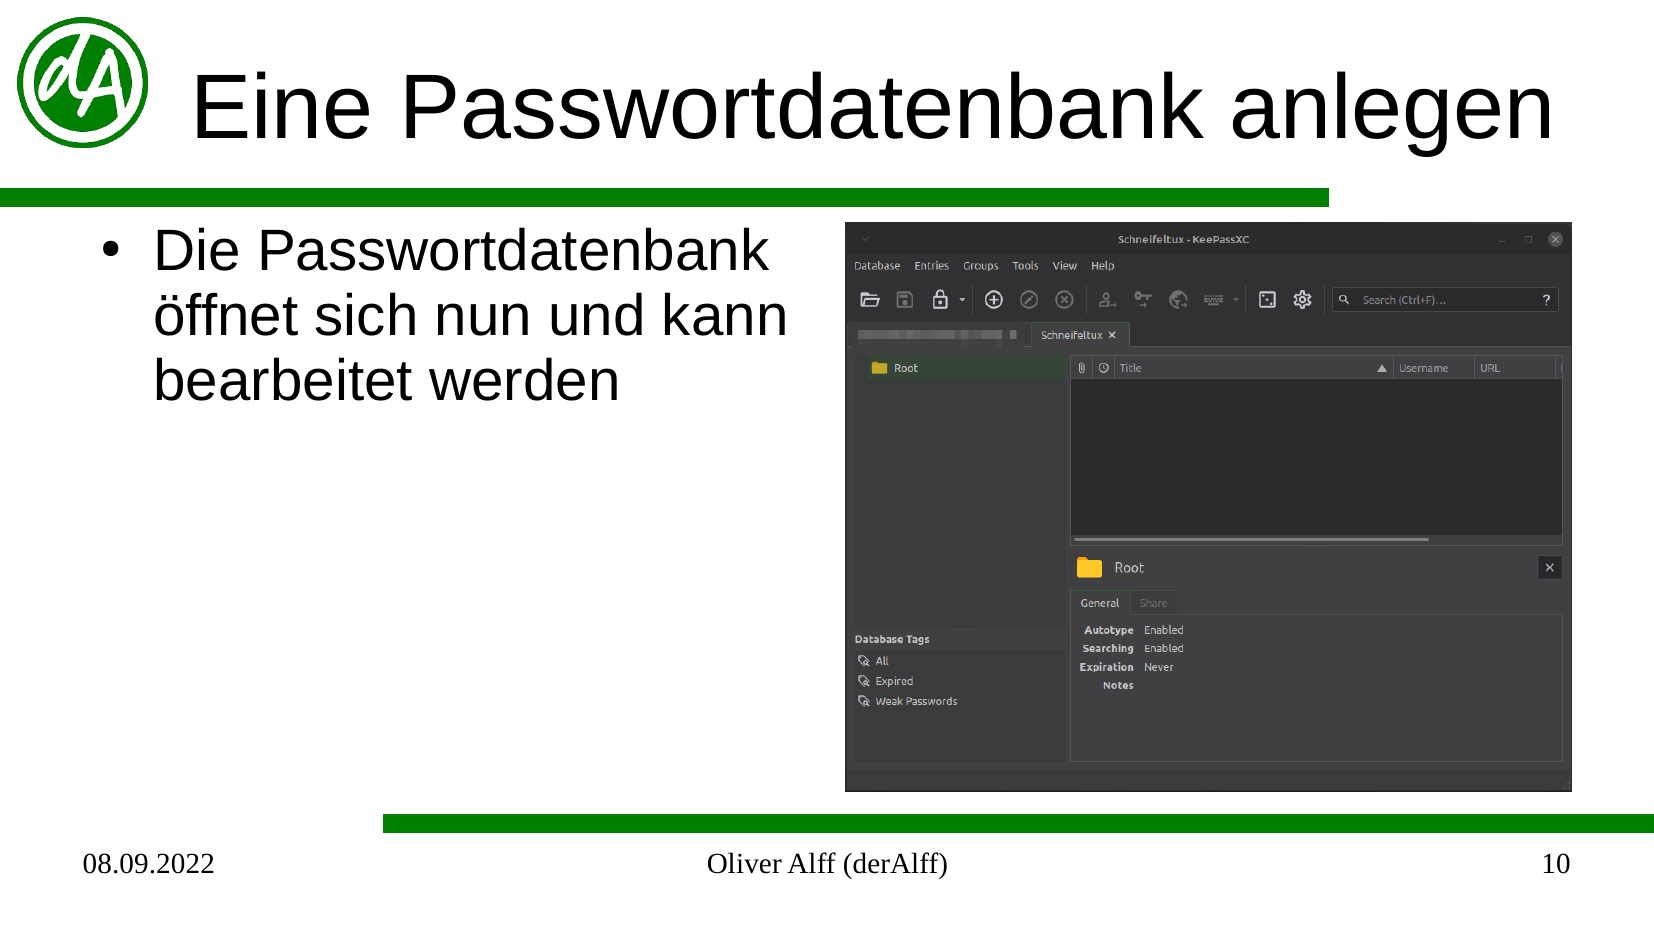

# Eine Passwortdatenbank anlegen
Die Passwortdatenbank öffnet sich nun und kann bearbeitet werden
08.09.2022
Oliver Alff (derAlff)
10